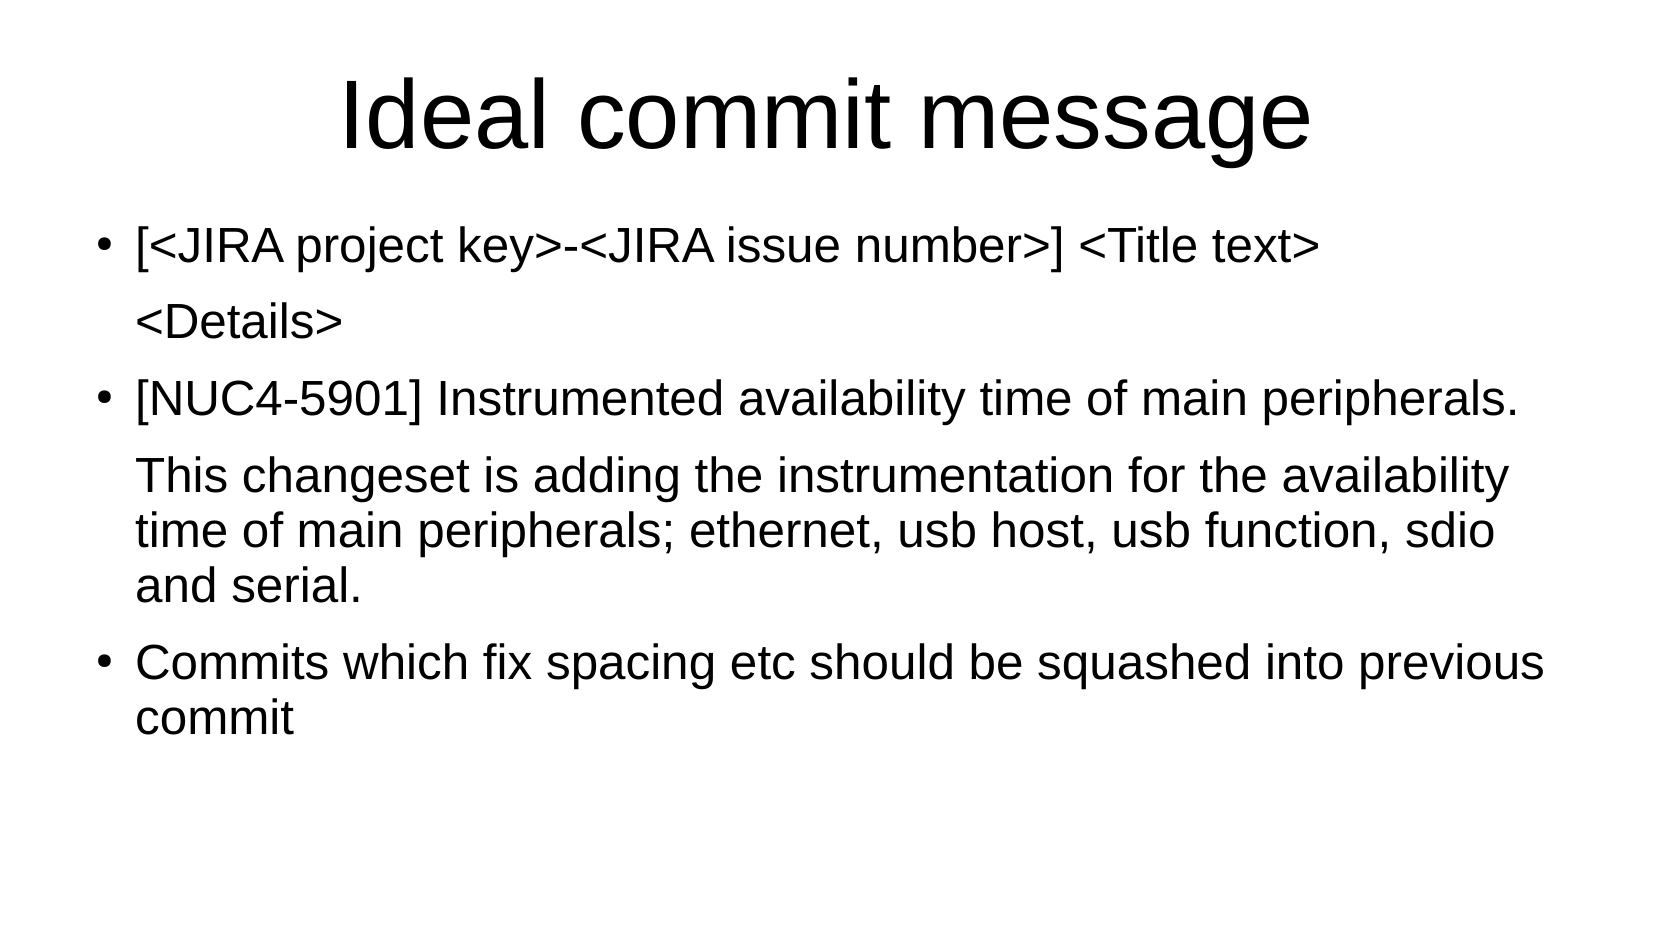

# Ideal commit message
[<JIRA project key>-<JIRA issue number>] <Title text>
<Details>
[NUC4-5901] Instrumented availability time of main peripherals.
This changeset is adding the instrumentation for the availability time of main peripherals; ethernet, usb host, usb function, sdio and serial.
Commits which fix spacing etc should be squashed into previous commit